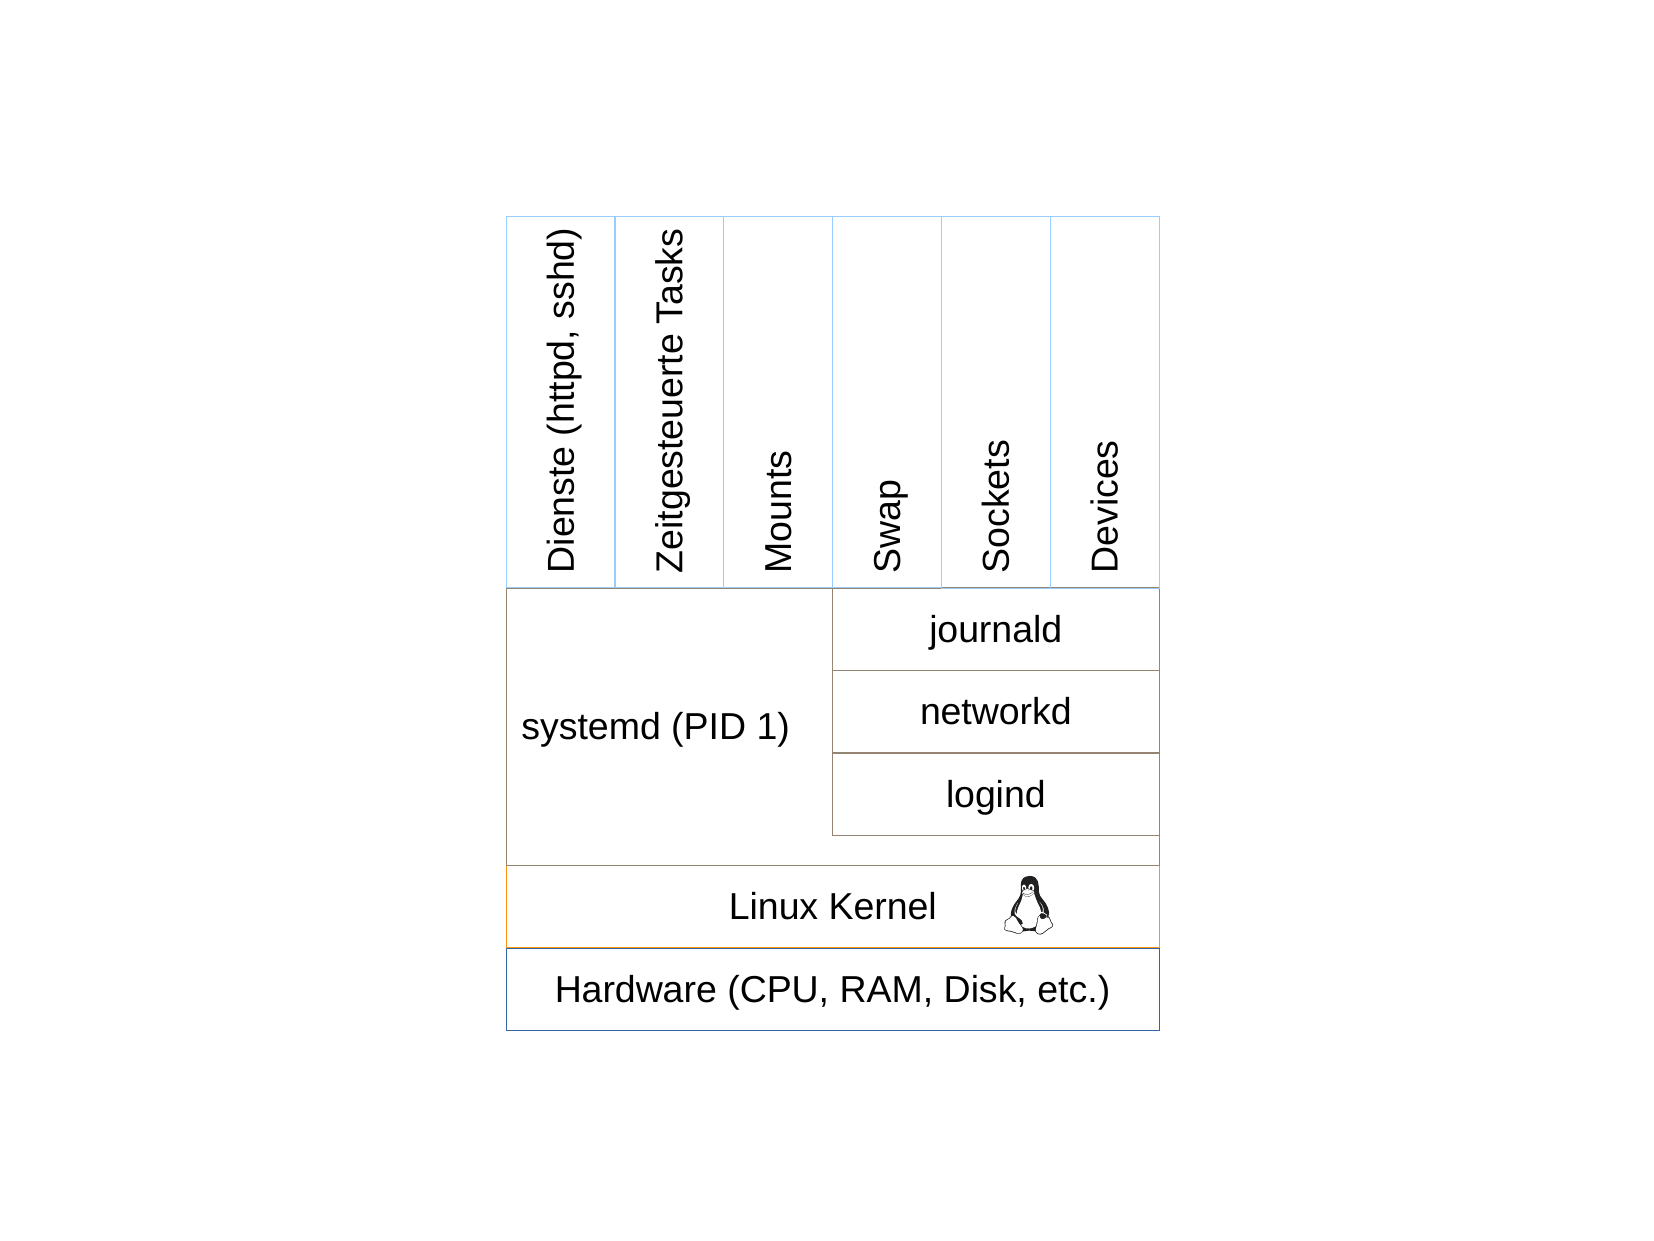

Dienste (httpd, sshd)
Zeitgesteuerte Tasks
Mounts
Swap
Sockets
Devices
journald
systemd (PID 1)
networkd
logind
Linux Kernel
Hardware (CPU, RAM, Disk, etc.)